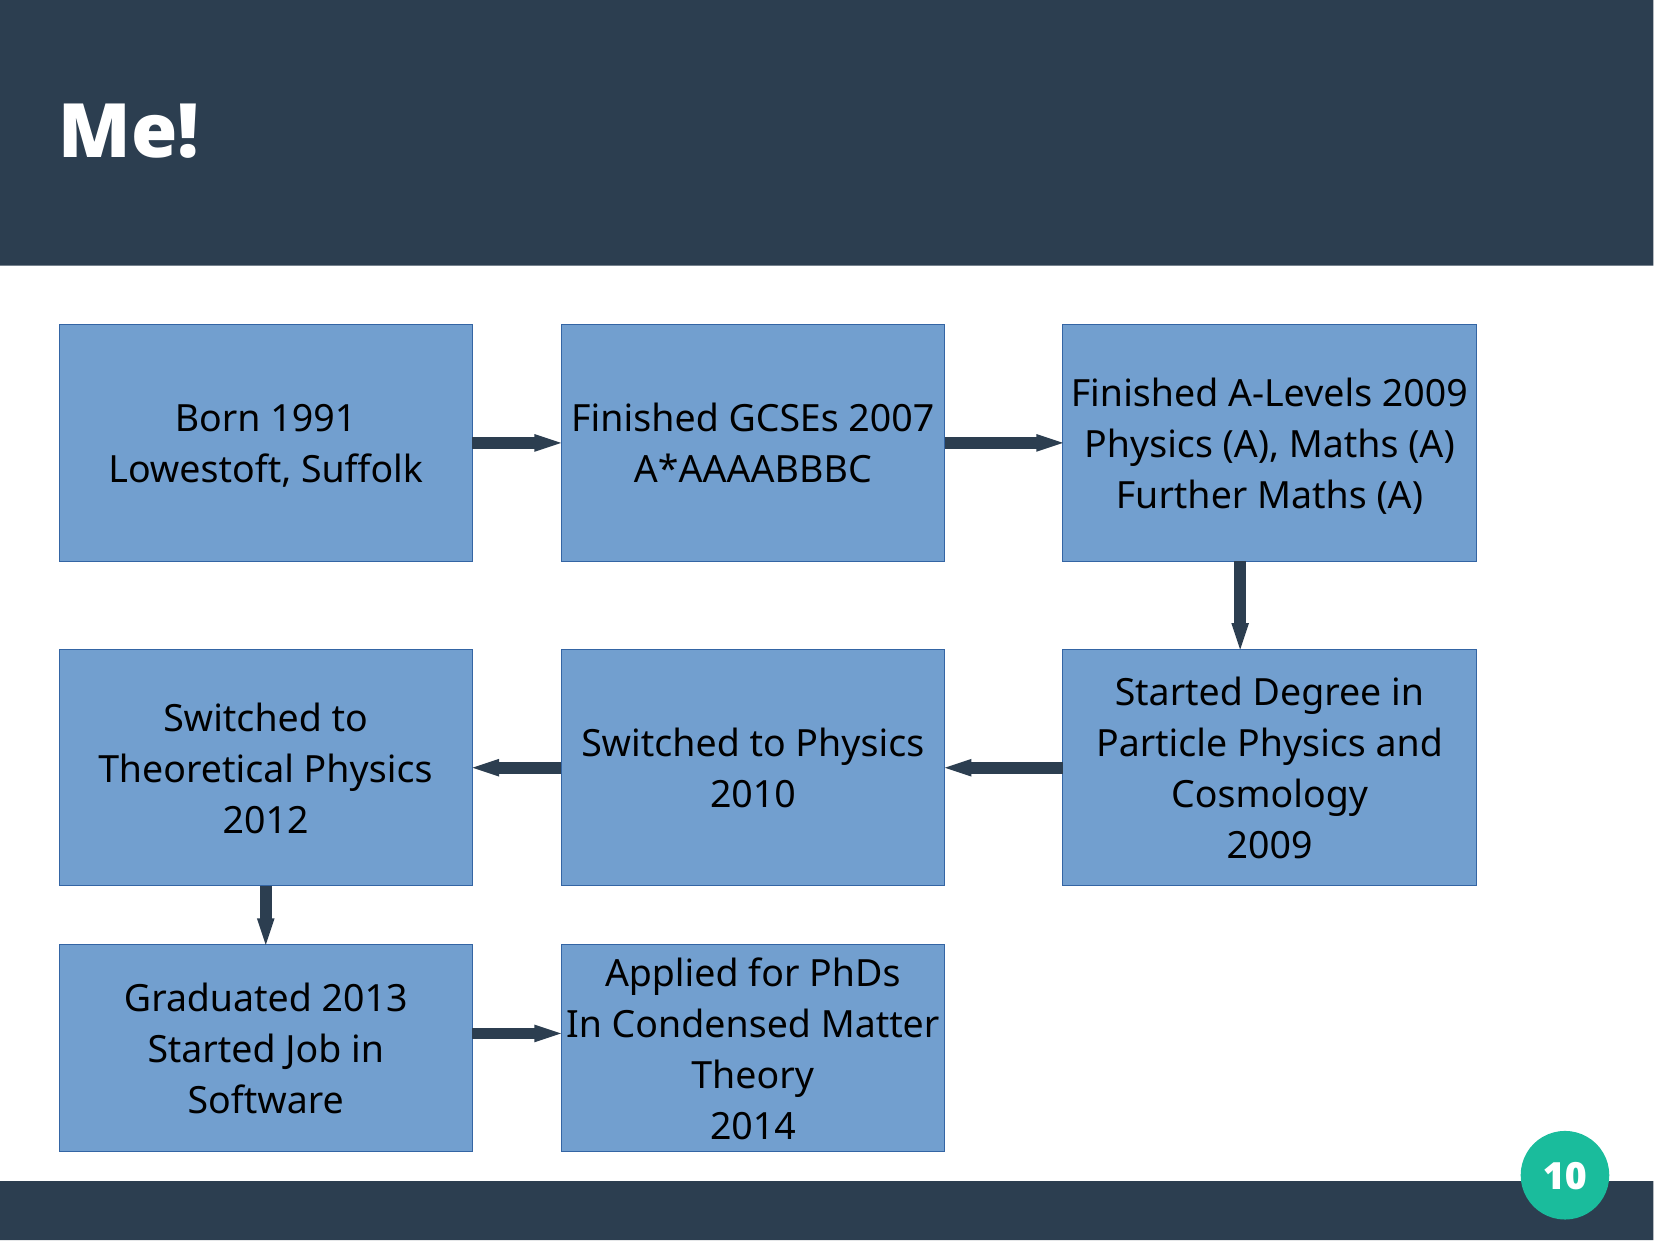

# Me!
Born 1991
Lowestoft, Suffolk
Finished GCSEs 2007
A*AAAABBBC
Finished A-Levels 2009
Physics (A), Maths (A)
Further Maths (A)
Switched to
Theoretical Physics
2012
Switched to Physics
2010
Started Degree in
Particle Physics and
Cosmology
2009
Graduated 2013
Started Job in
Software
Applied for PhDs
In Condensed Matter
Theory
2014
10